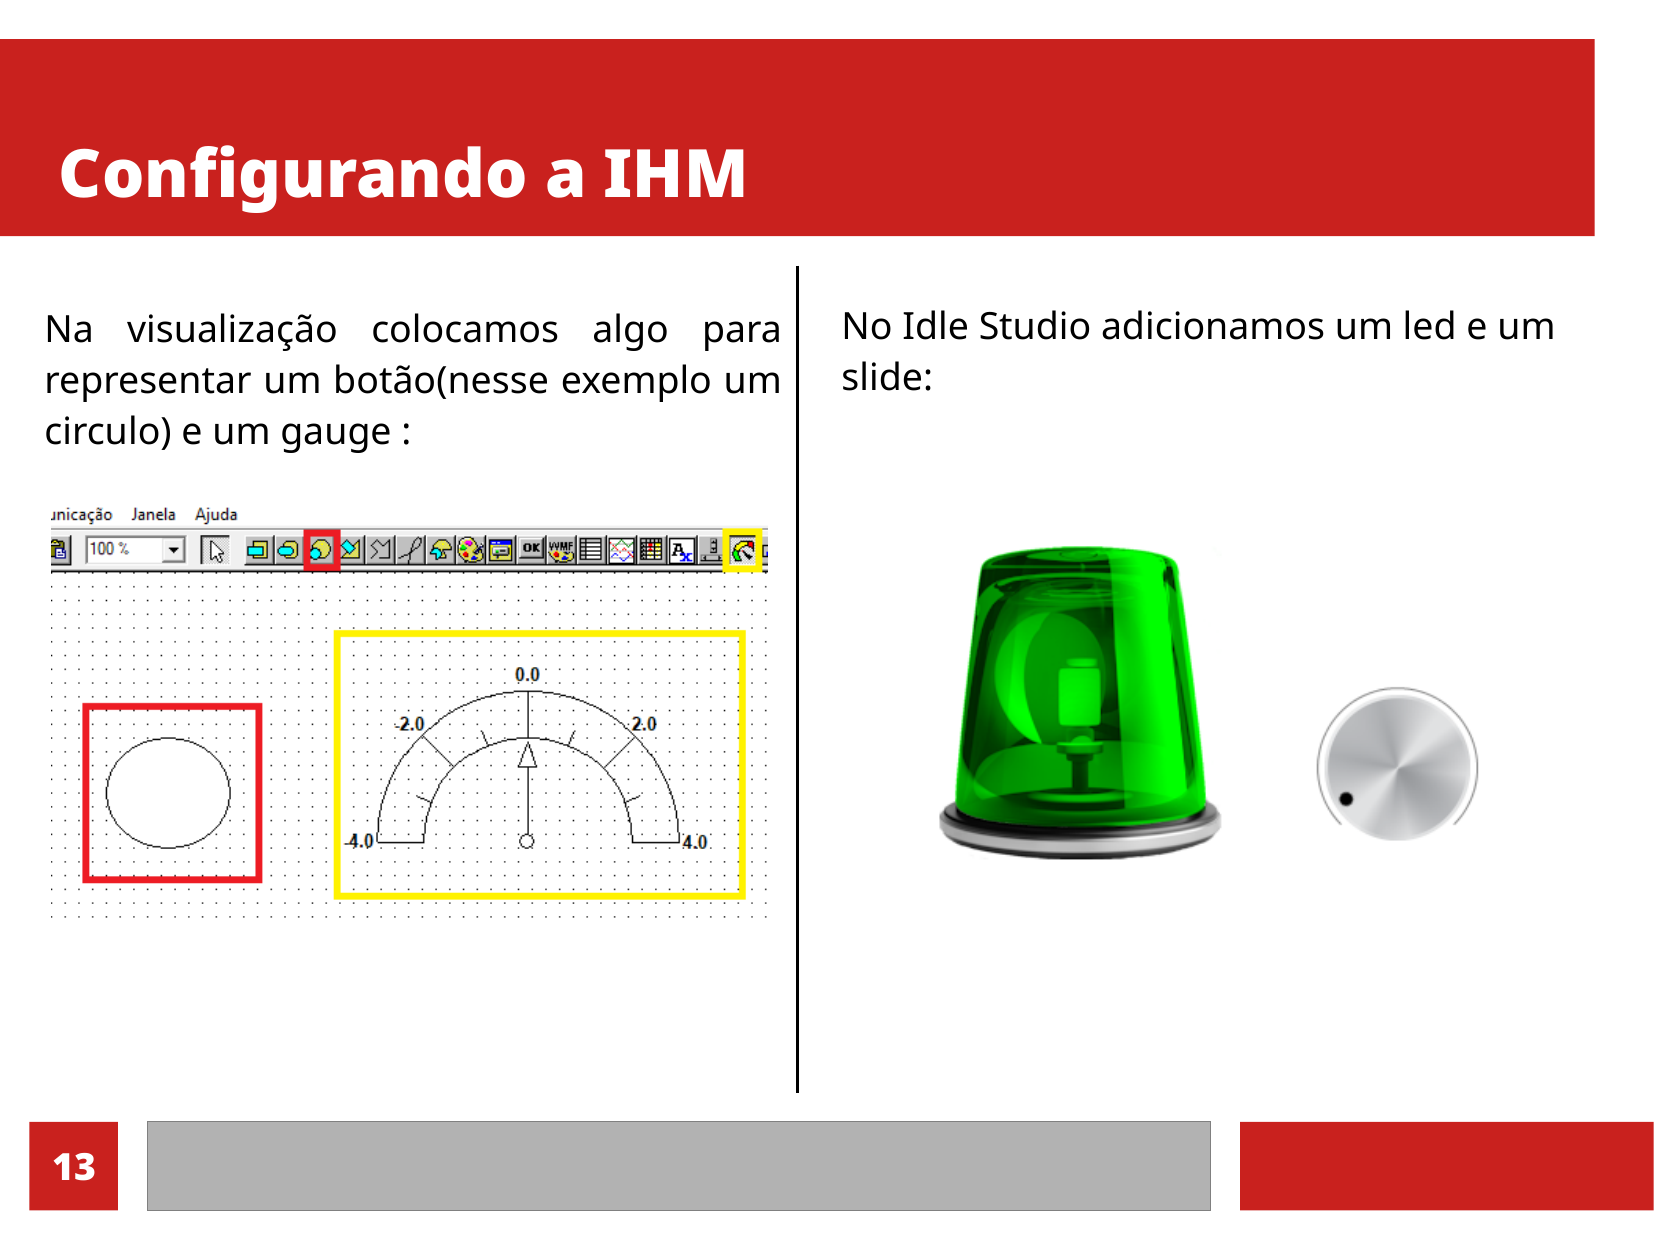

# Configurando a IHM
No Idle Studio adicionamos um led e um slide:
Na visualização colocamos algo para representar um botão(nesse exemplo um circulo) e um gauge :
13